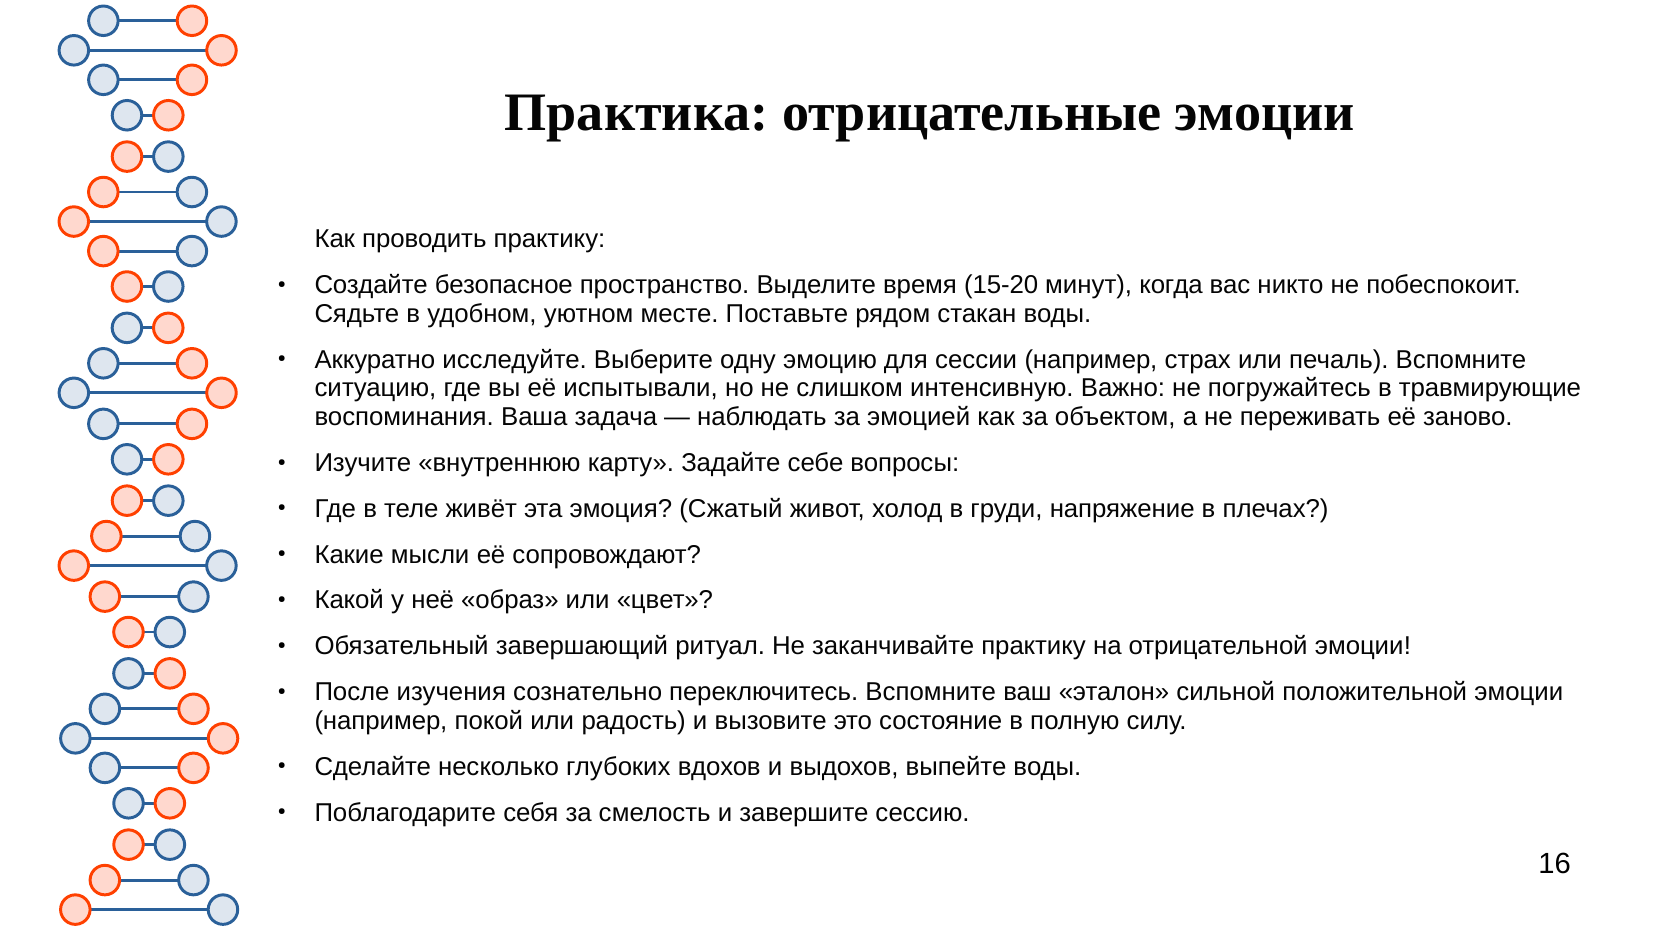

# Практика: отрицательные эмоции
Как проводить практику:
Создайте безопасное пространство. Выделите время (15-20 минут), когда вас никто не побеспокоит. Сядьте в удобном, уютном месте. Поставьте рядом стакан воды.
Аккуратно исследуйте. Выберите одну эмоцию для сессии (например, страх или печаль). Вспомните ситуацию, где вы её испытывали, но не слишком интенсивную. Важно: не погружайтесь в травмирующие воспоминания. Ваша задача — наблюдать за эмоцией как за объектом, а не переживать её заново.
Изучите «внутреннюю карту». Задайте себе вопросы:
Где в теле живёт эта эмоция? (Сжатый живот, холод в груди, напряжение в плечах?)
Какие мысли её сопровождают?
Какой у неё «образ» или «цвет»?
Обязательный завершающий ритуал. Не заканчивайте практику на отрицательной эмоции!
После изучения сознательно переключитесь. Вспомните ваш «эталон» сильной положительной эмоции (например, покой или радость) и вызовите это состояние в полную силу.
Сделайте несколько глубоких вдохов и выдохов, выпейте воды.
Поблагодарите себя за смелость и завершите сессию.
16